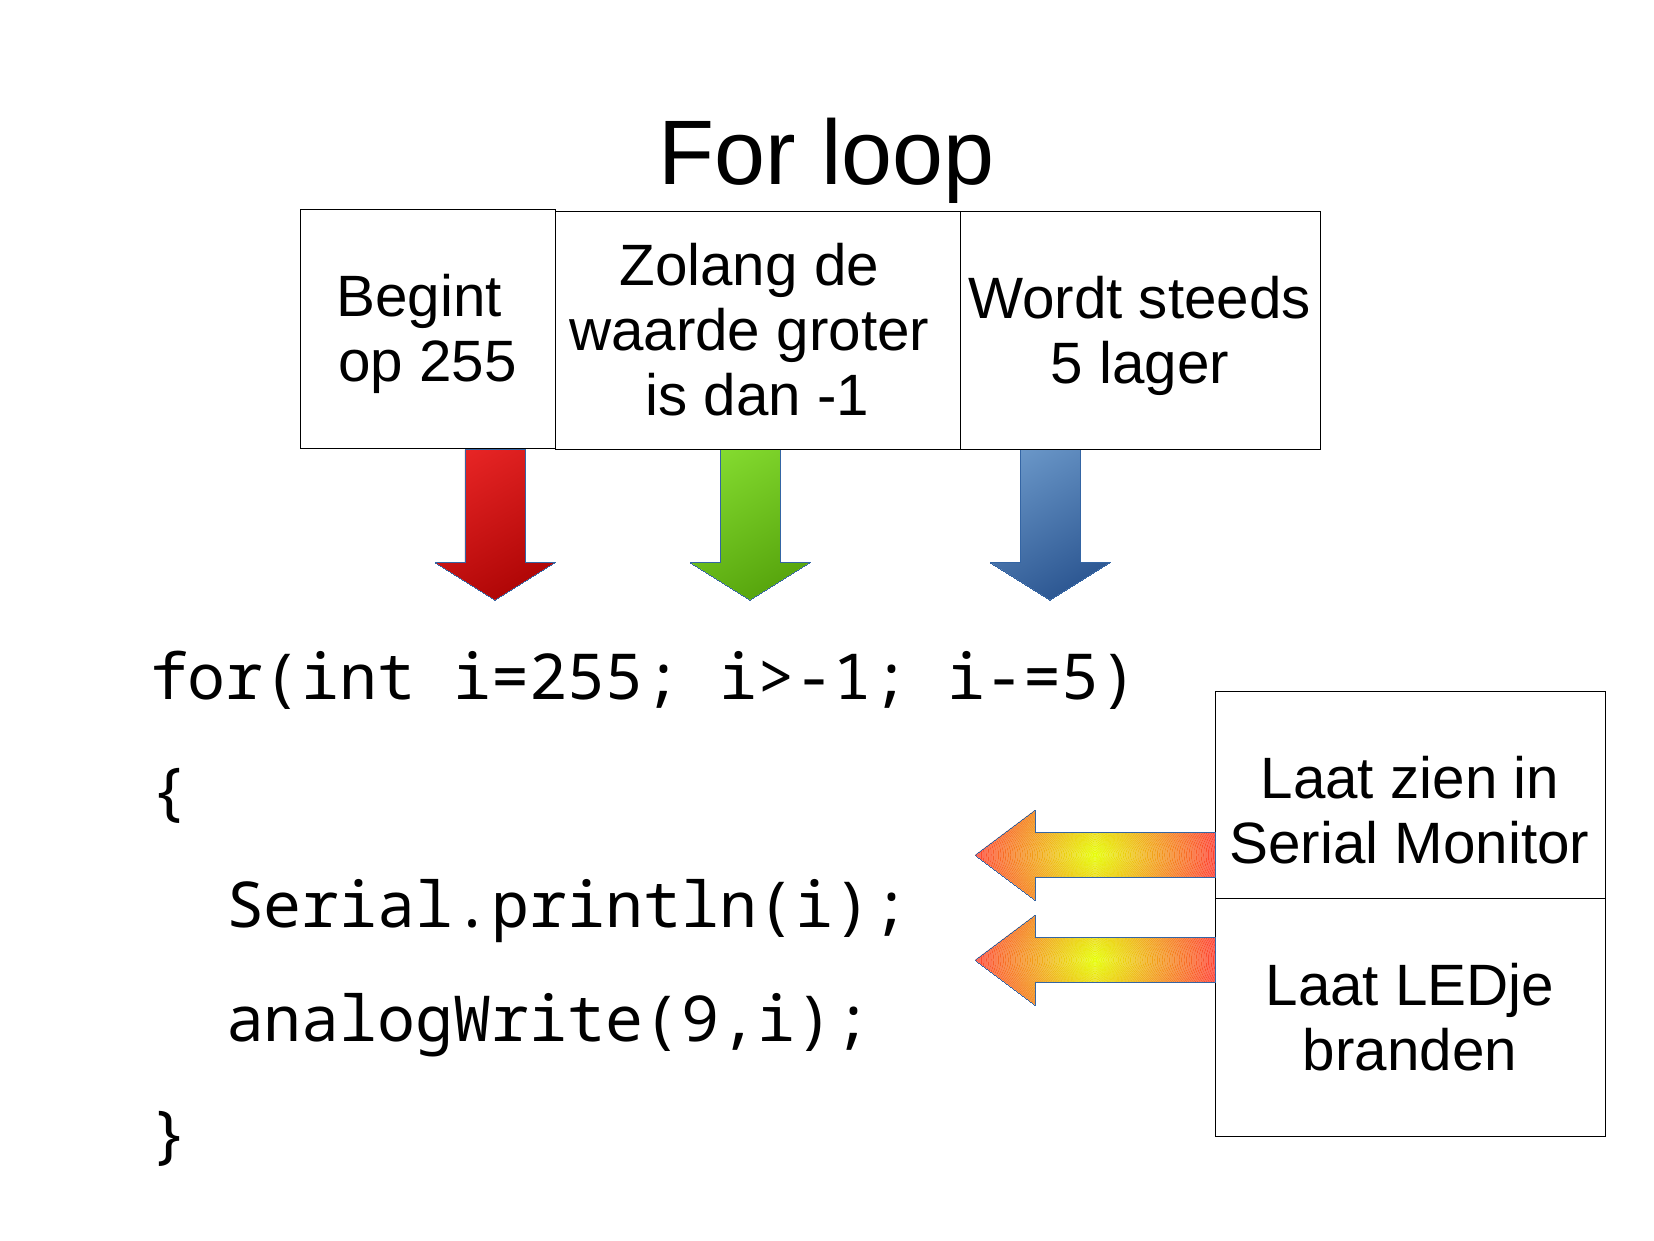

# For loop
Begint
op 255
Zolang de
waarde groter
is dan -1
Wordt steeds
5 lager
for(int i=255; i>-1; i-=5)
{
 Serial.println(i);
 analogWrite(9,i);
}
Laat zien in
Serial Monitor
Laat LEDje
branden